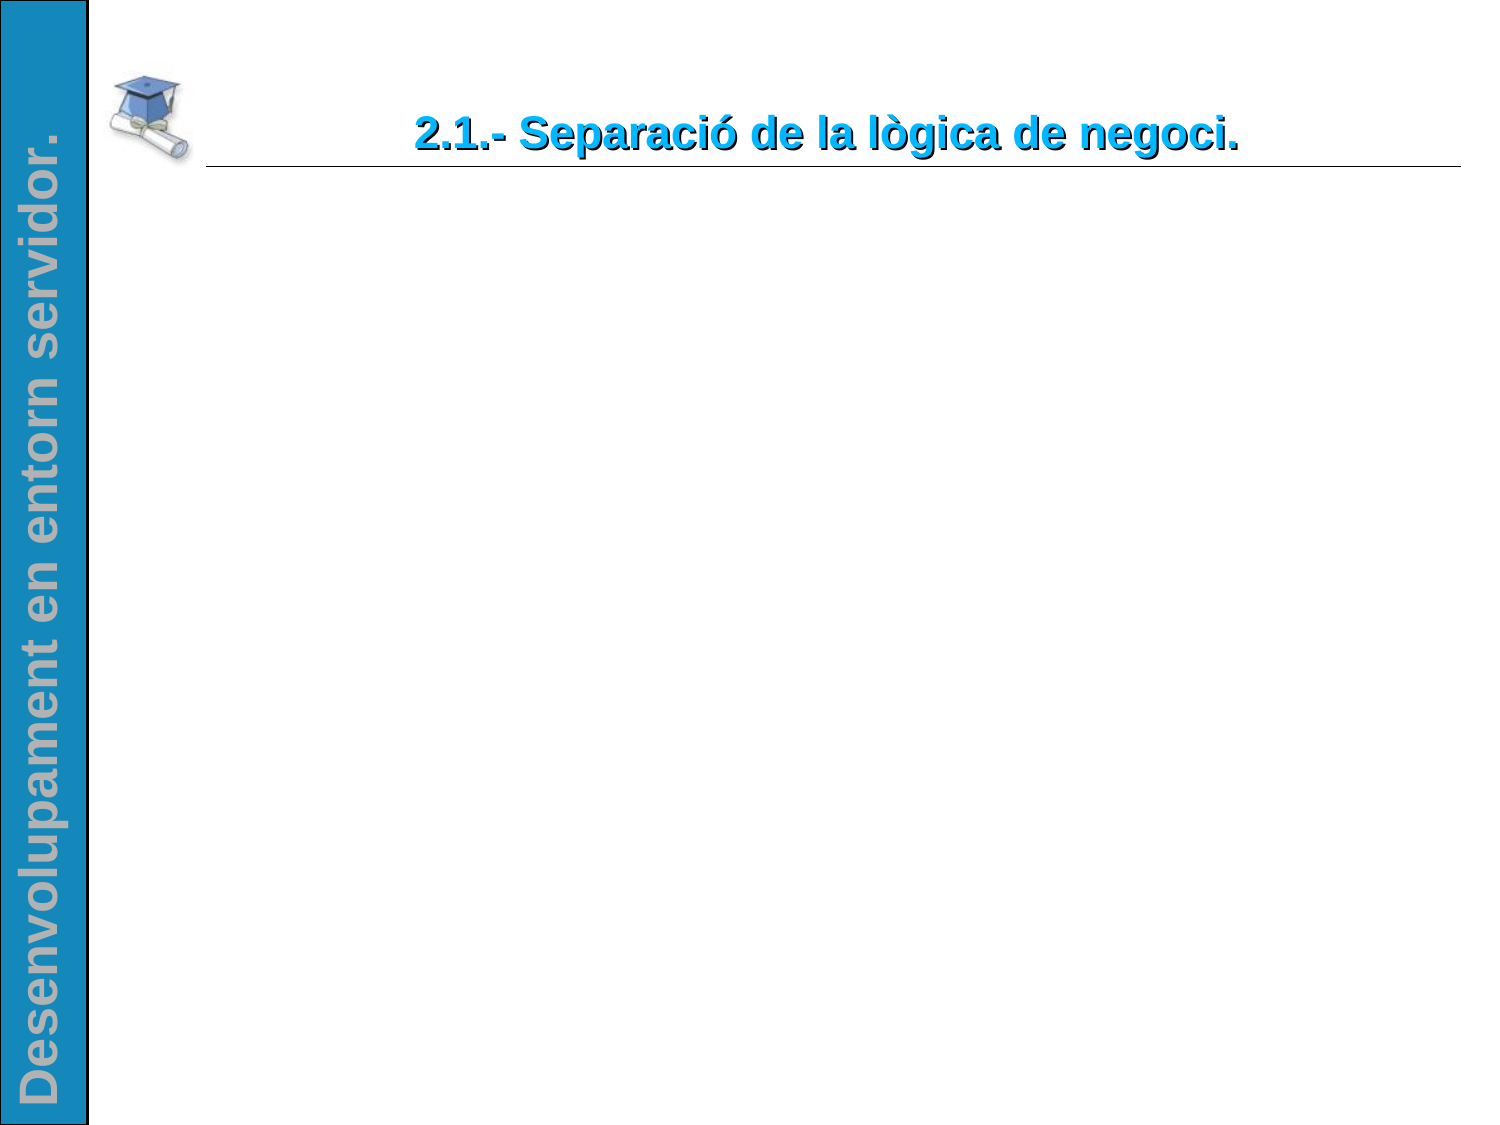

# 2.1.- Separació de la lògica de negoci.